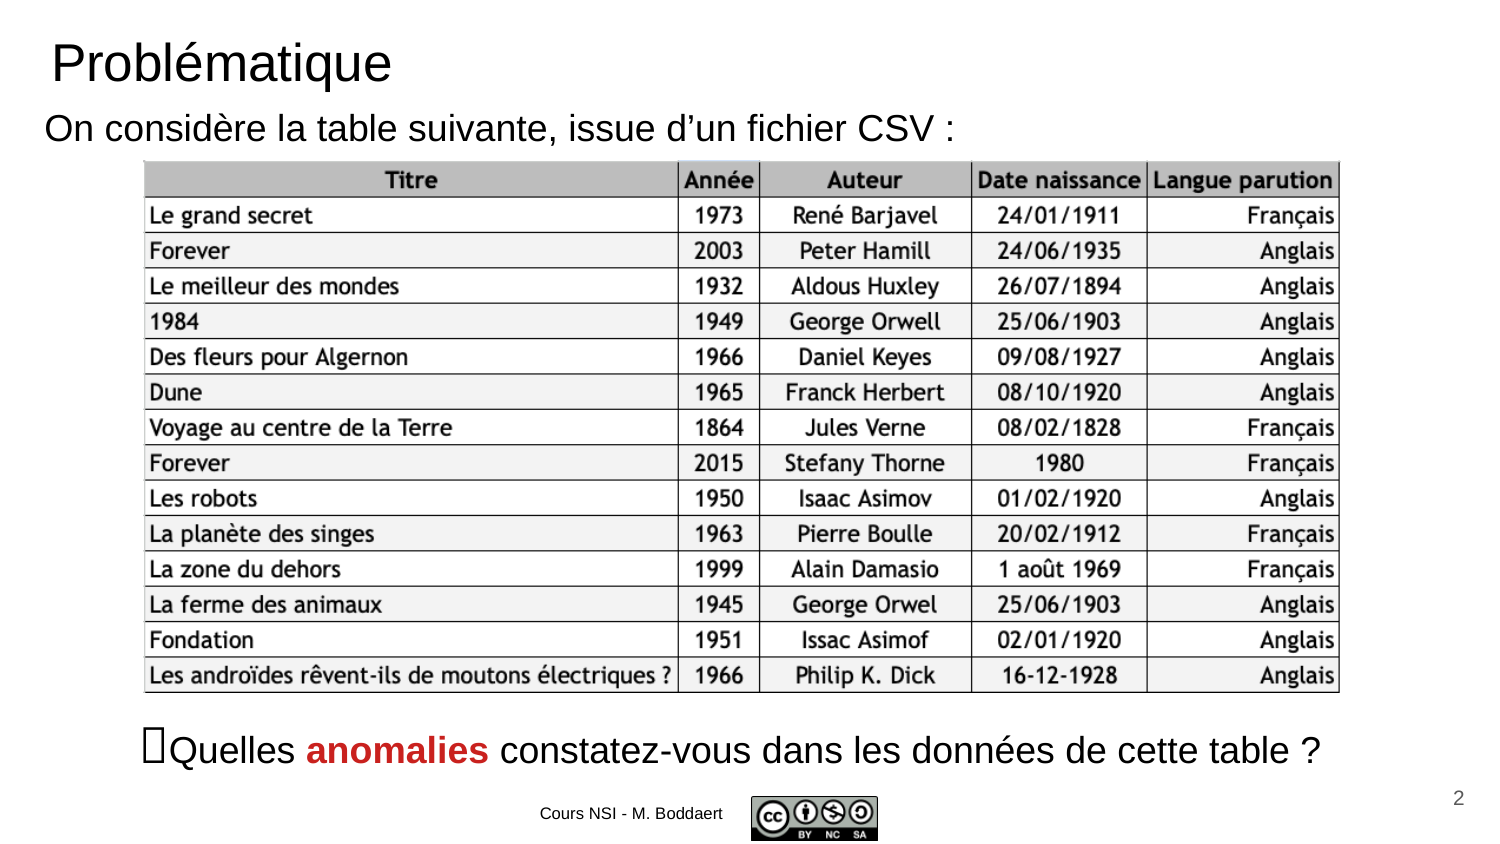

# Problématique
On considère la table suivante, issue d’un fichier CSV :
Quelles anomalies constatez-vous dans les données de cette table ?